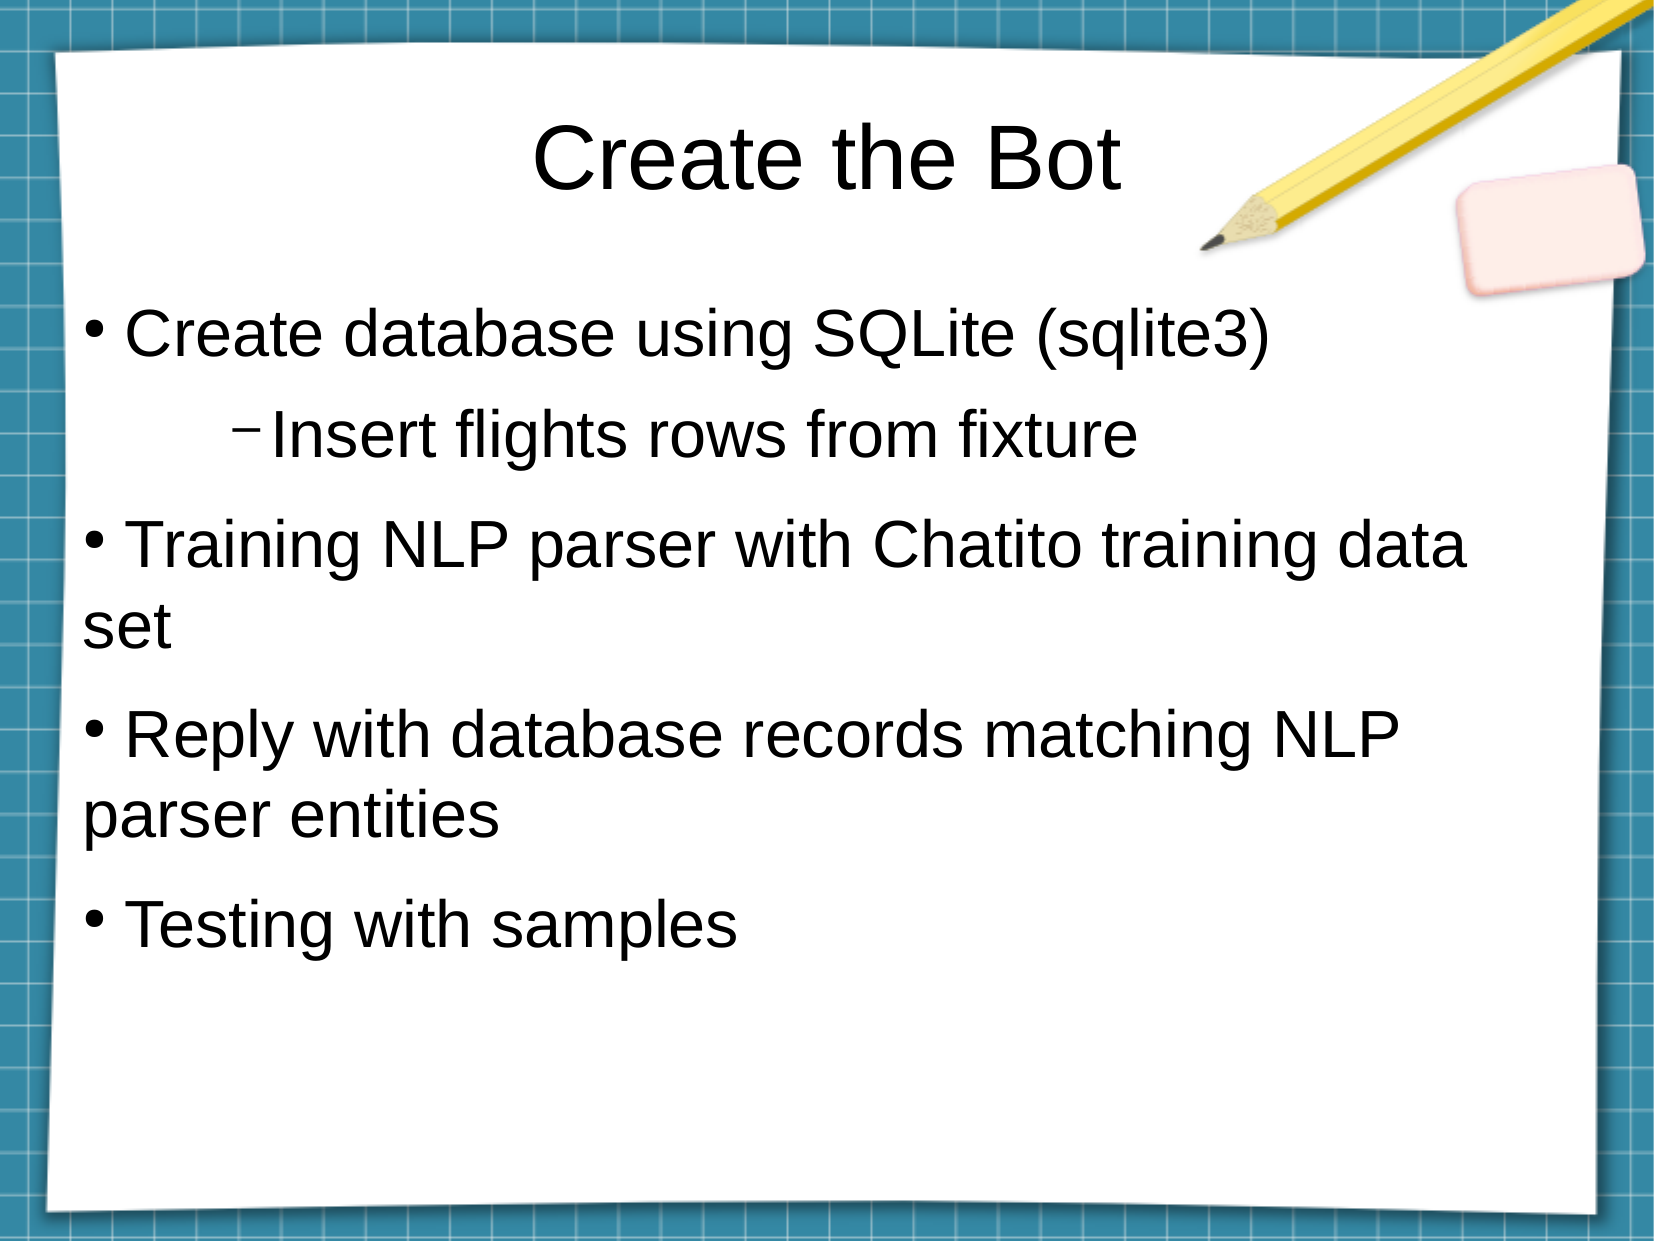

# Create the Bot
 Create database using SQLite (sqlite3)
Insert flights rows from fixture
 Training NLP parser with Chatito training data set
 Reply with database records matching NLP parser entities
 Testing with samples